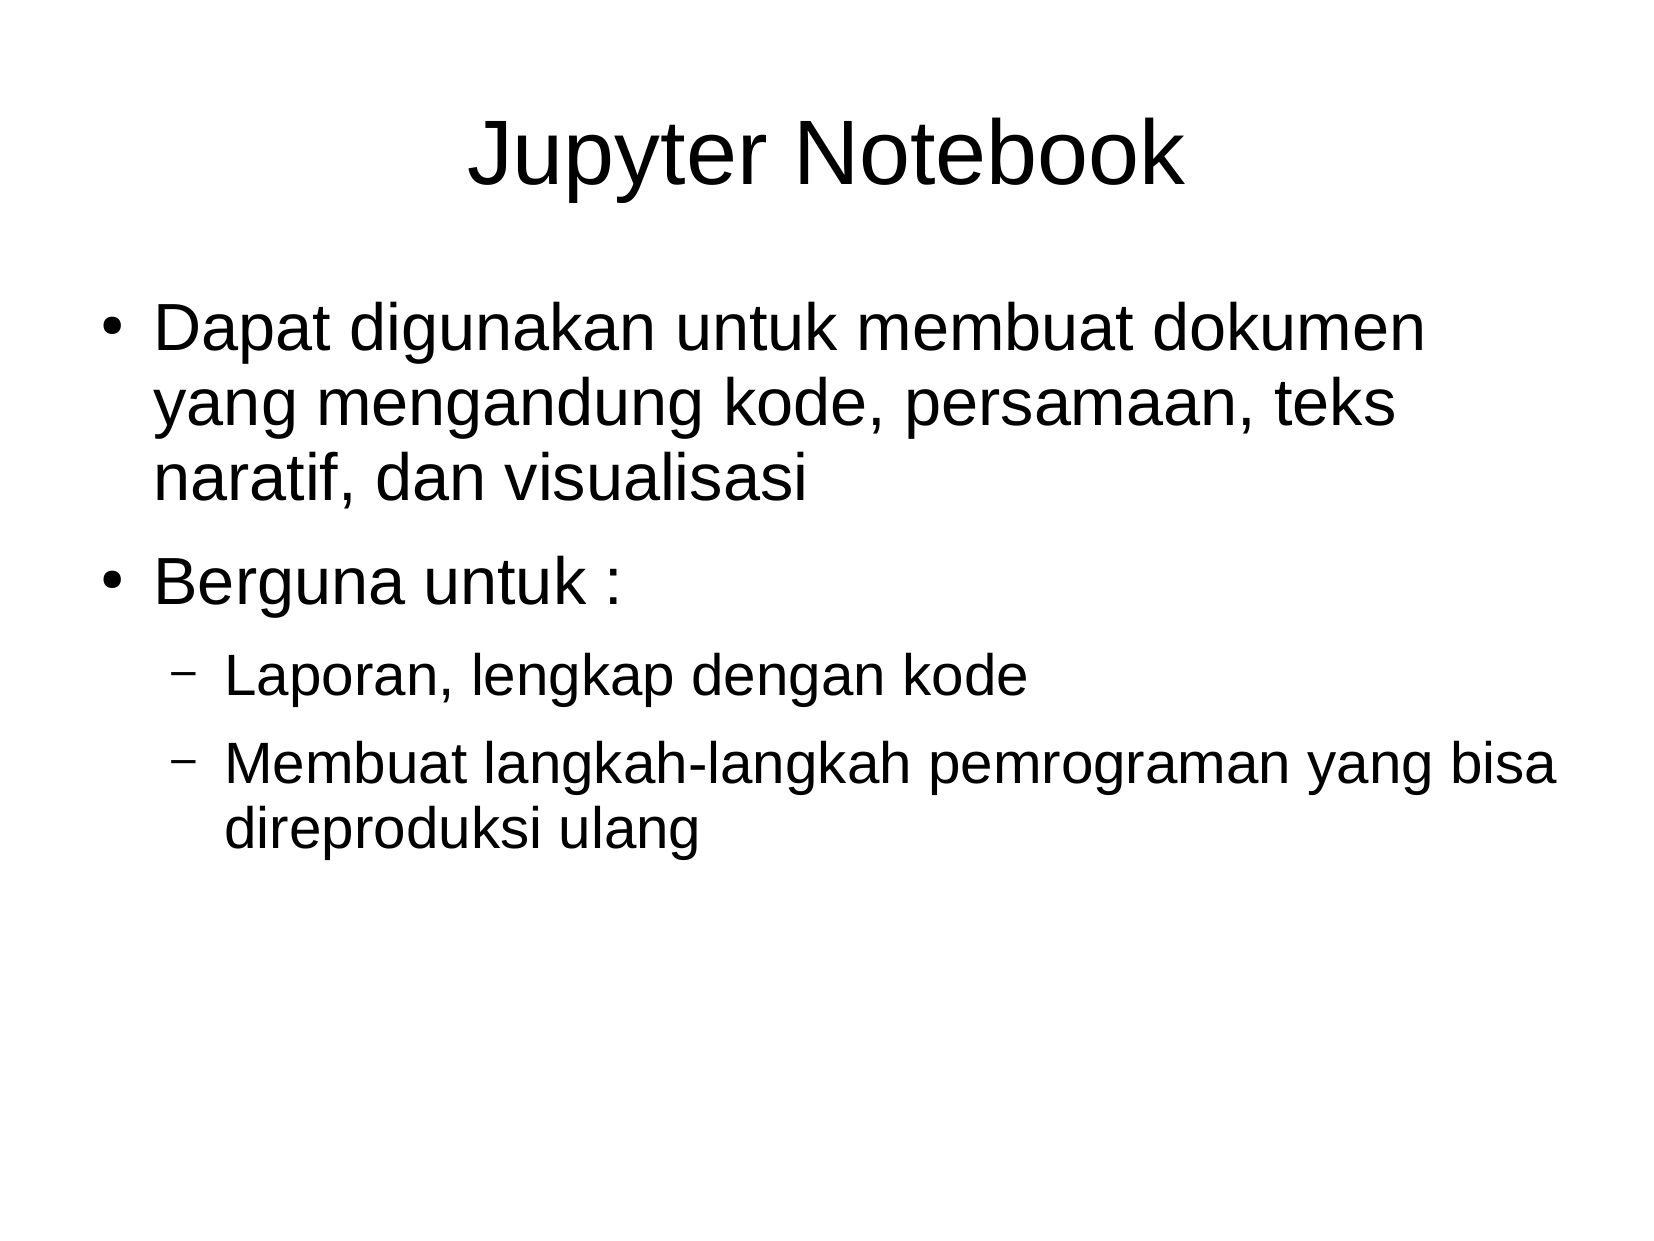

# Jupyter Notebook
Dapat digunakan untuk membuat dokumen yang mengandung kode, persamaan, teks naratif, dan visualisasi
Berguna untuk :
Laporan, lengkap dengan kode
Membuat langkah-langkah pemrograman yang bisa direproduksi ulang